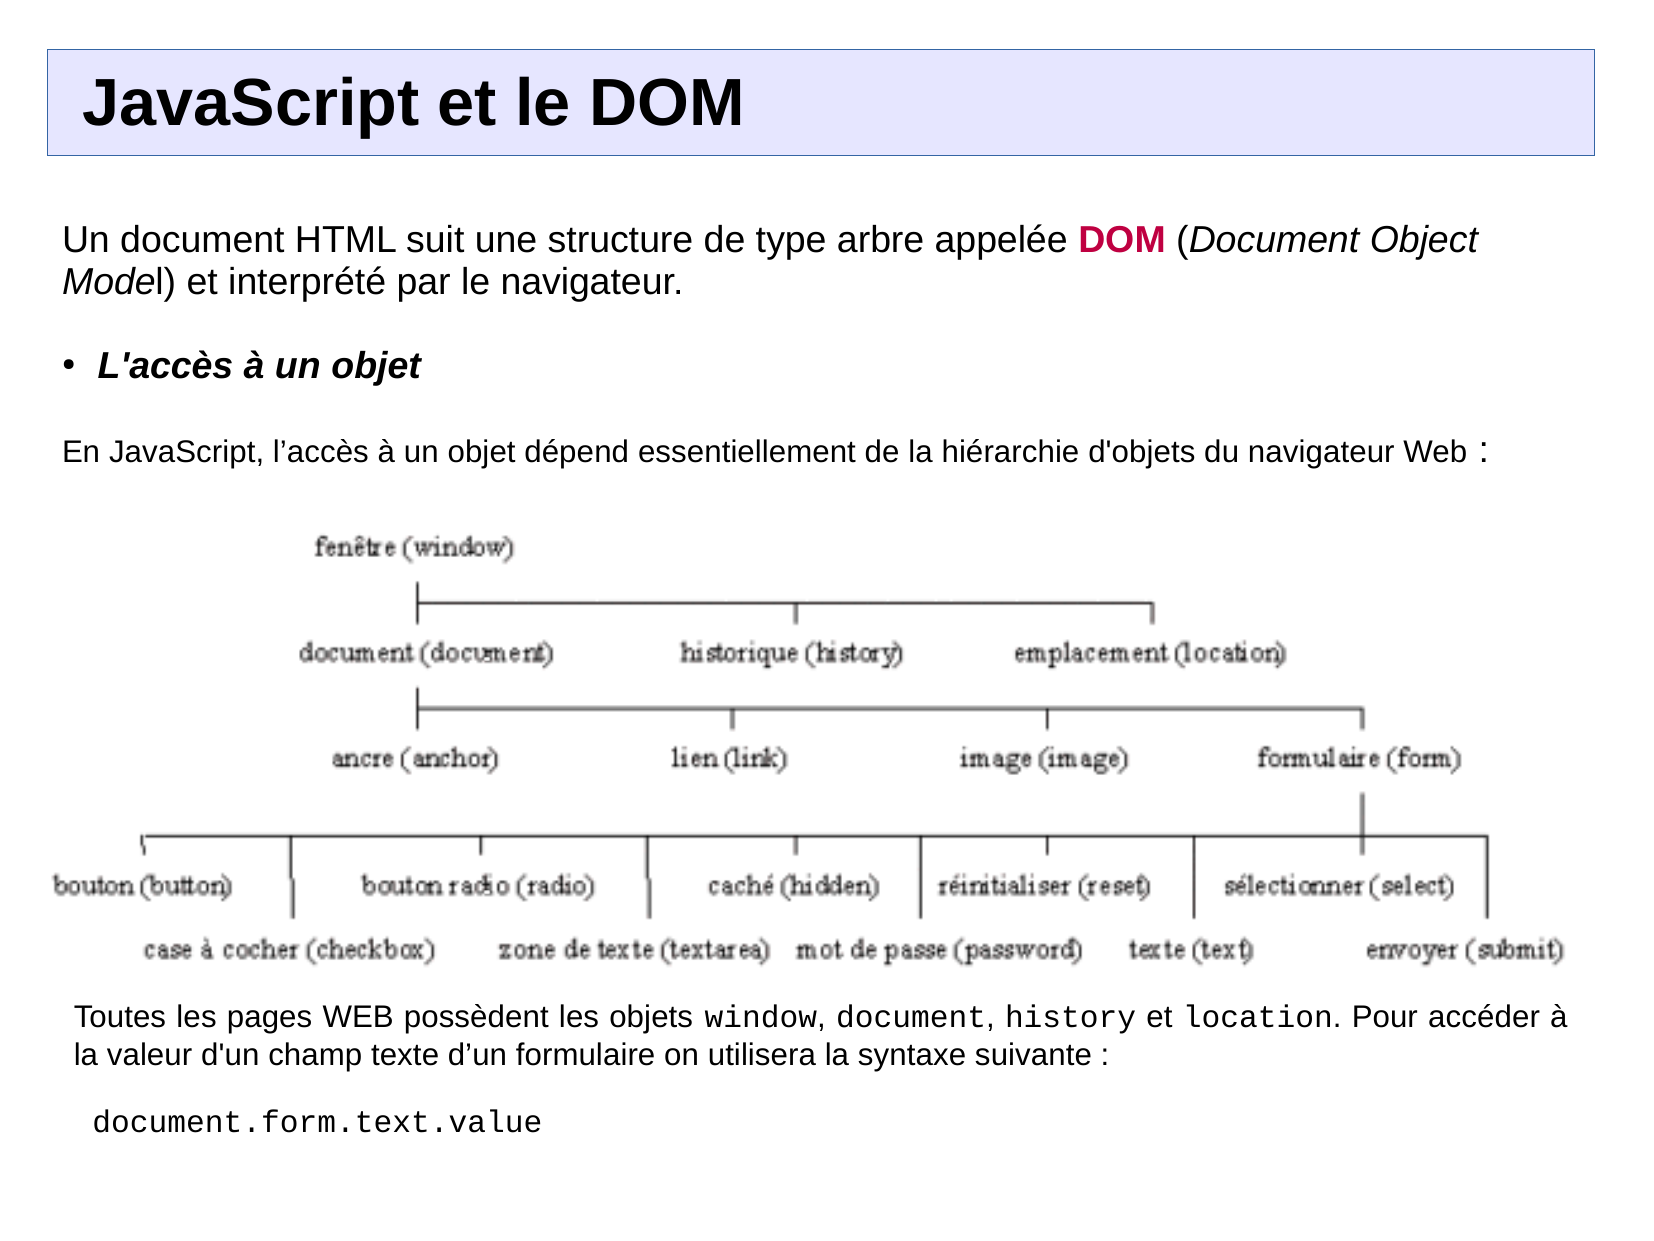

# JavaScript et le DOM
Un document HTML suit une structure de type arbre appelée DOM (Document Object Model) et interprété par le navigateur.
L'accès à un objet
En JavaScript, l’accès à un objet dépend essentiellement de la hiérarchie d'objets du navigateur Web :
Toutes les pages WEB possèdent les objets window, document, history et location. Pour accéder à la valeur d'un champ texte d’un formulaire on utilisera la syntaxe suivante :
 document.form.text.value